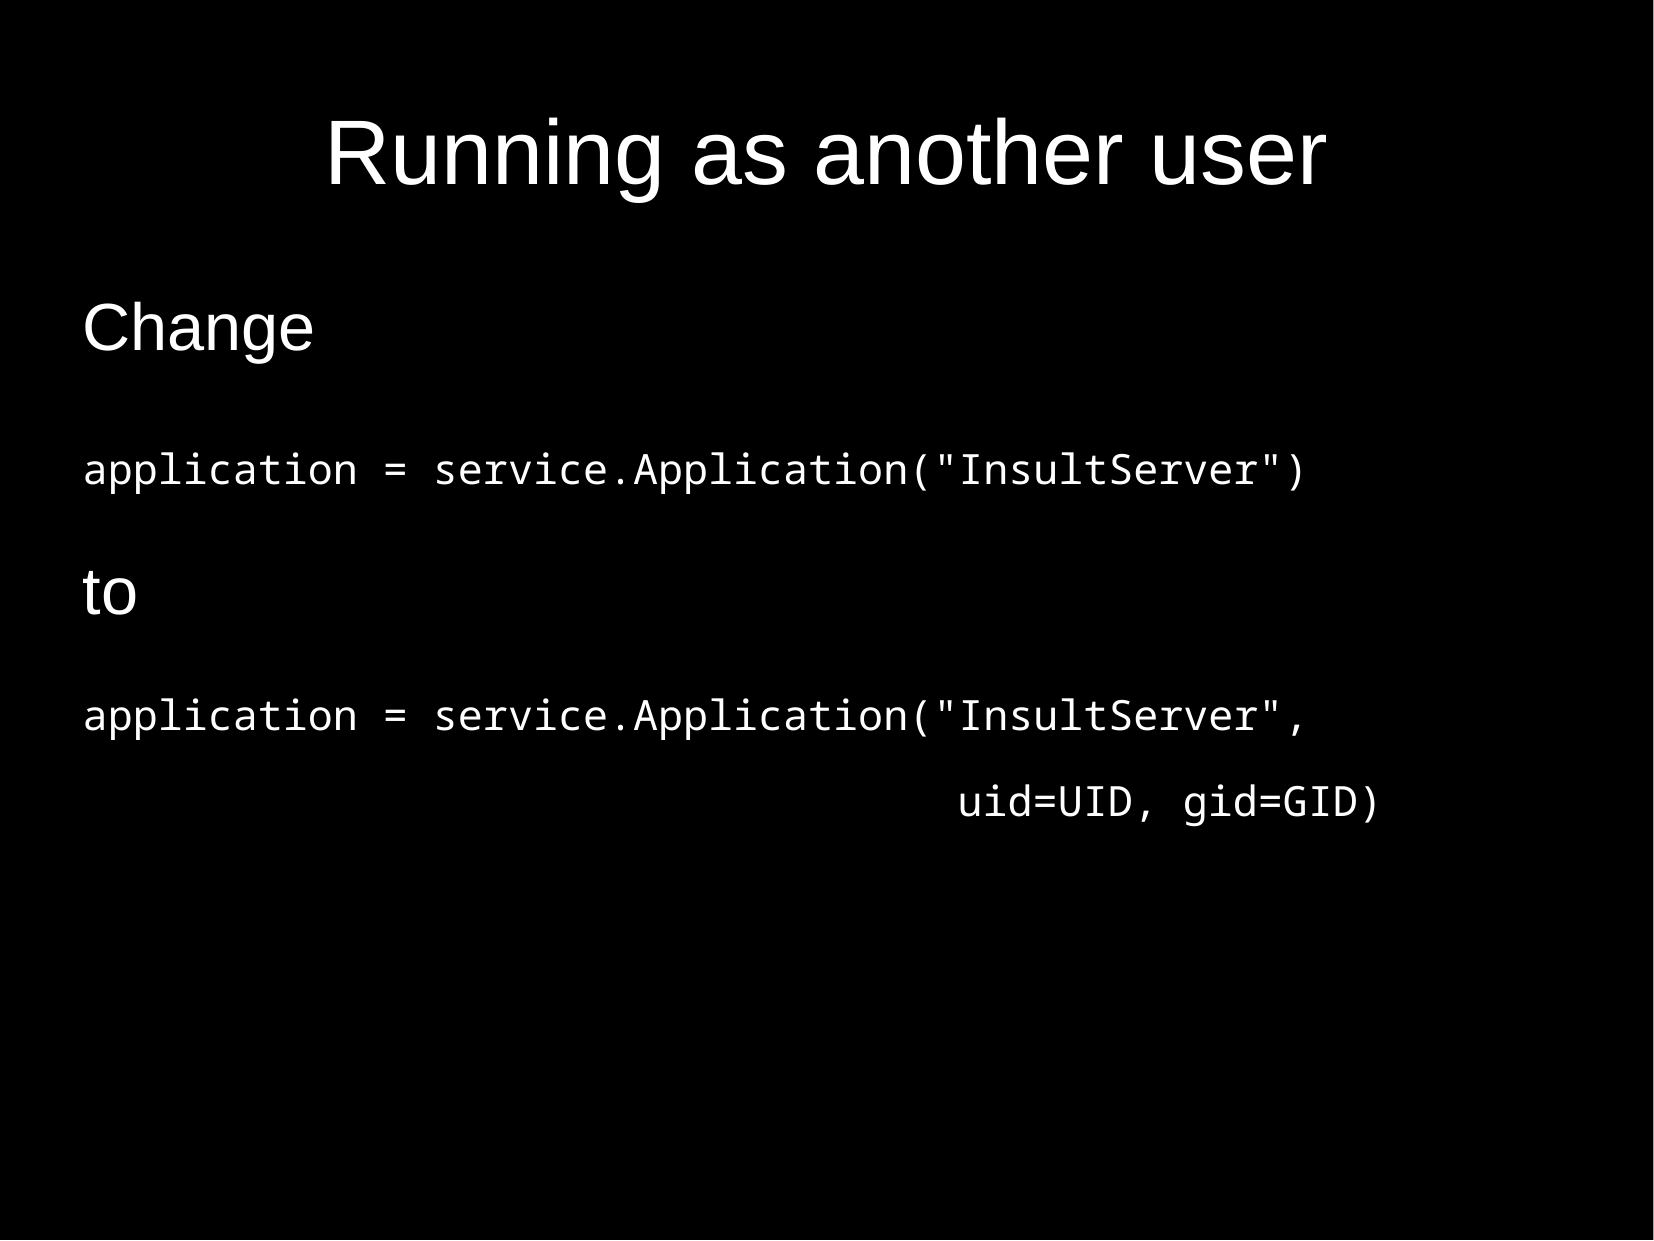

# Running as another user
Change
application = service.Application("InsultServer")
to
application = service.Application("InsultServer",
 uid=UID, gid=GID)